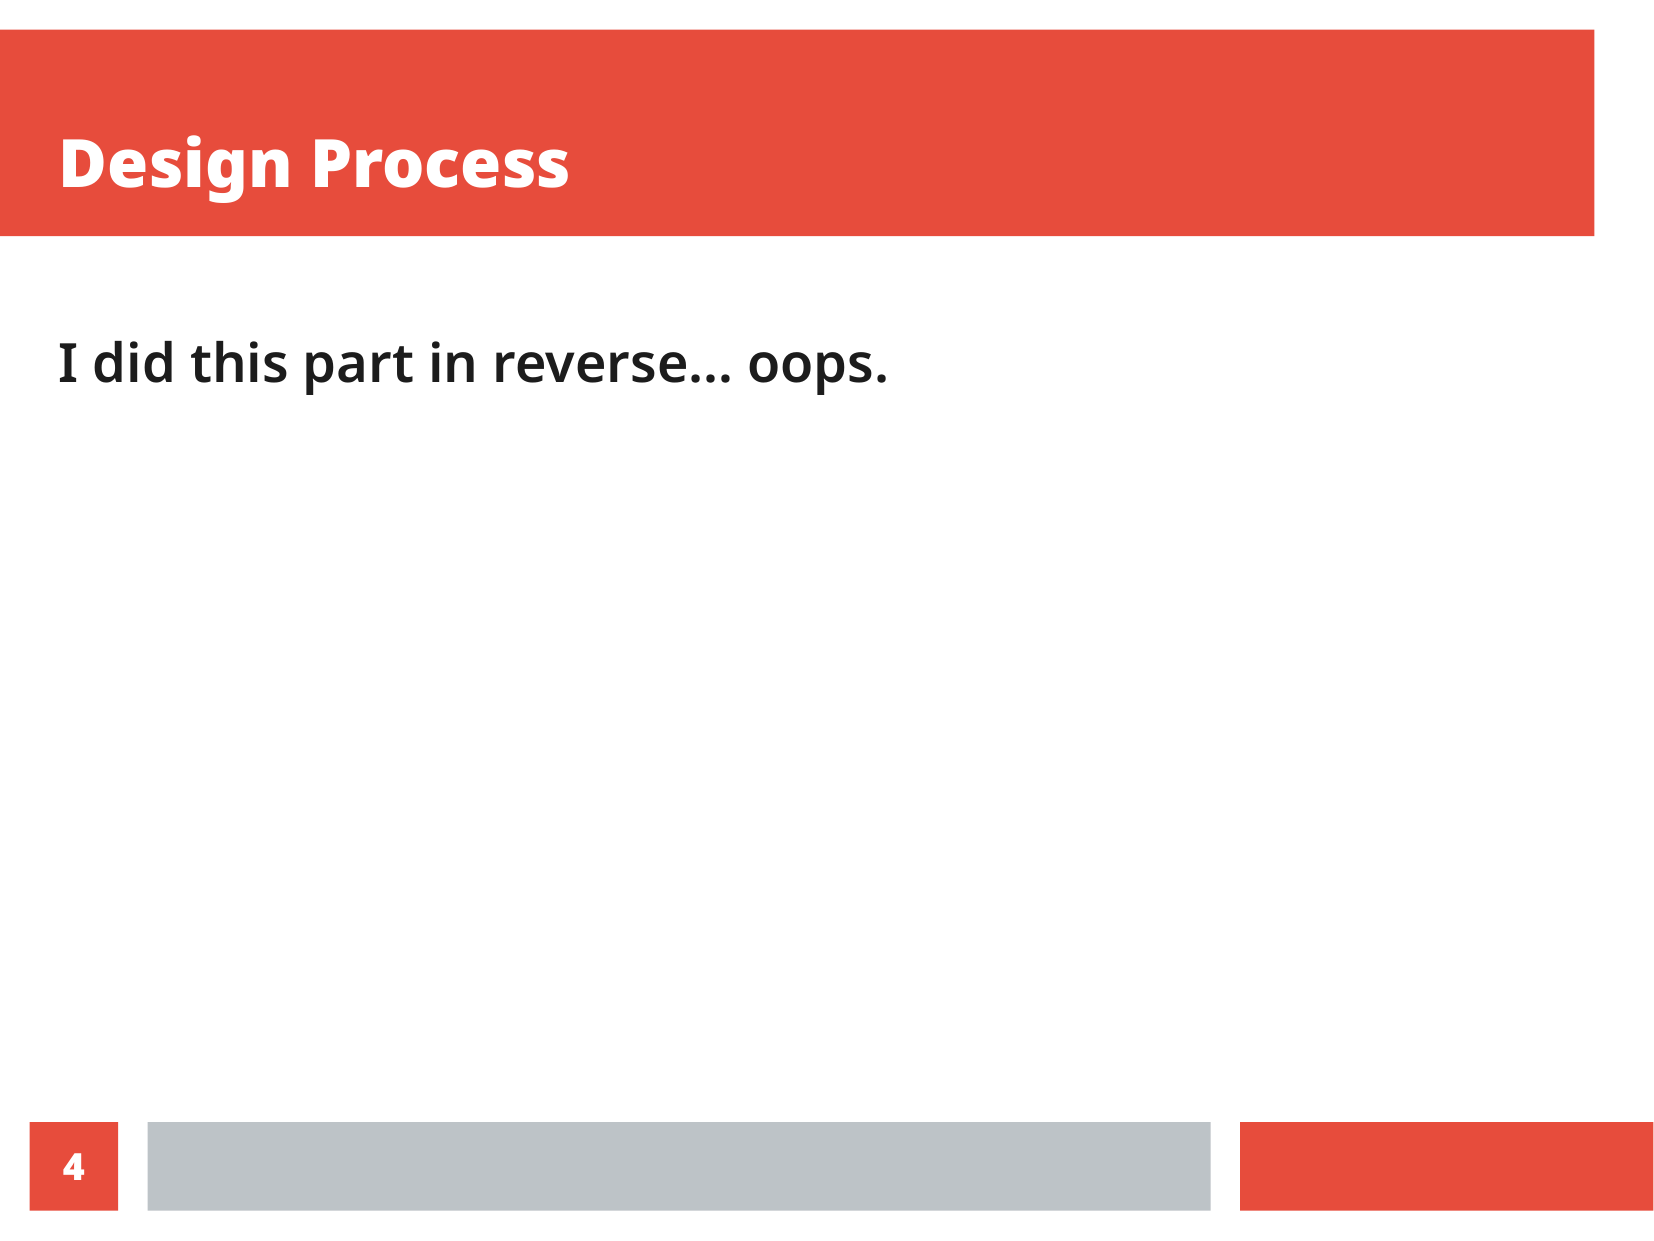

# Design Process
I did this part in reverse… oops.
4